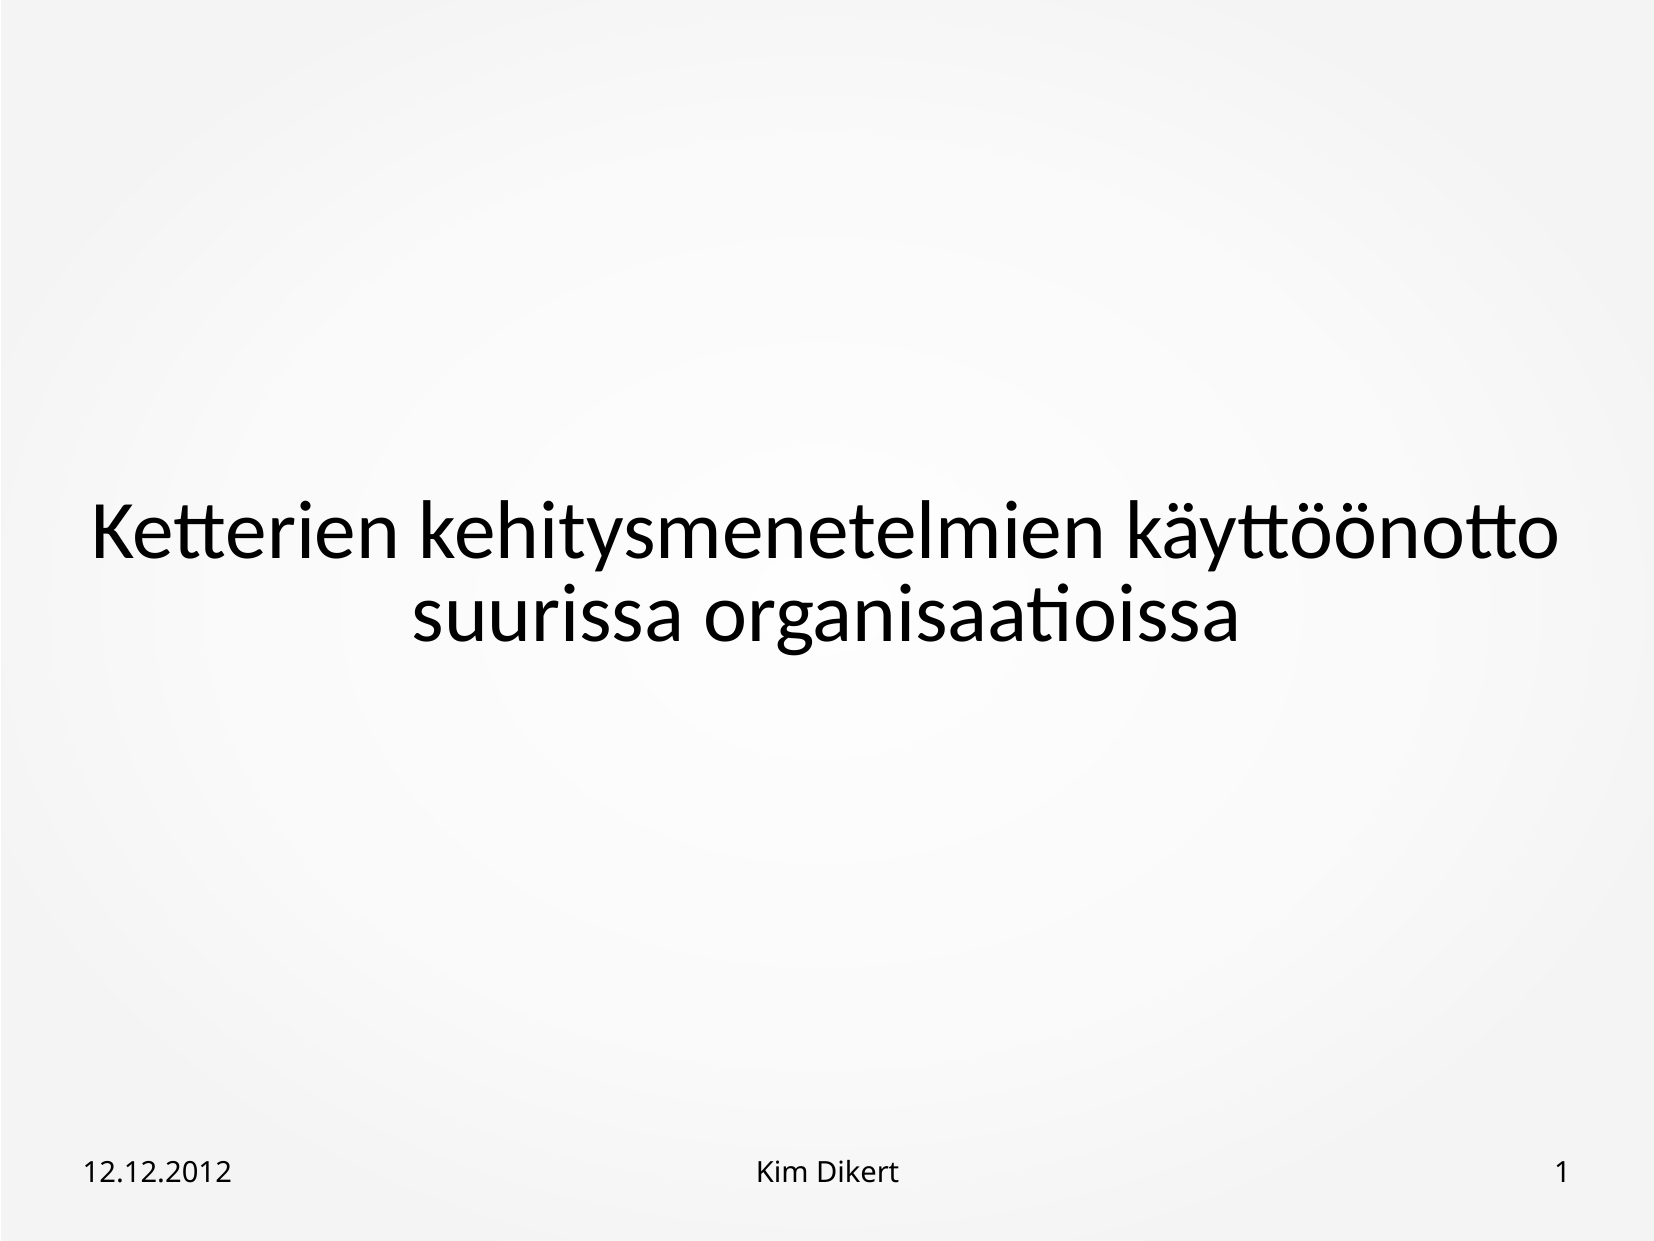

# Ketterien kehitysmenetelmien käyttöönotto suurissa organisaatioissa
1